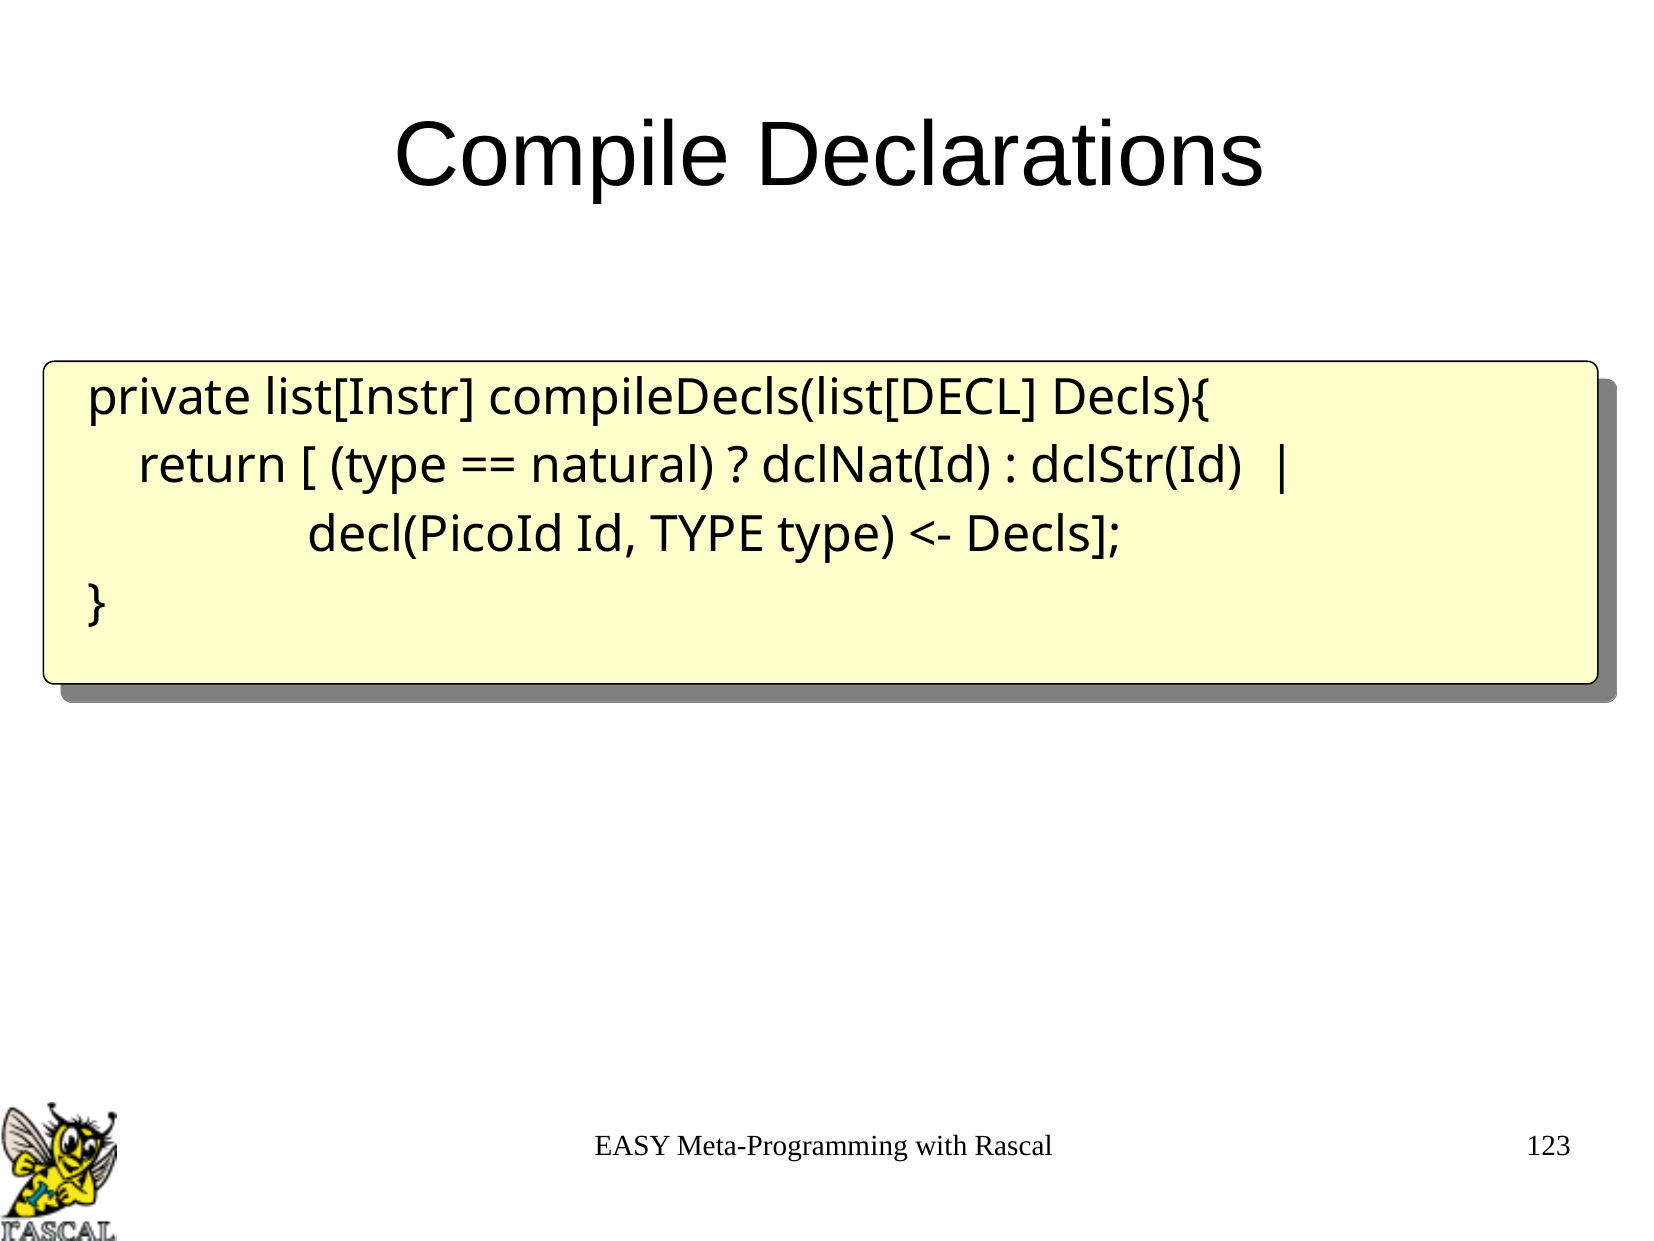

# Compile Declarations
private list[Instr] compileDecls(list[DECL] Decls){
 return [ (type == natural) ? dclNat(Id) : dclStr(Id) |
 decl(PicoId Id, TYPE type) <- Decls];
}
123
private list[Instr] compileStatements(list[STATEMENT] Stats){
 return [ compileStatement(S) | S <- Stats ];
}